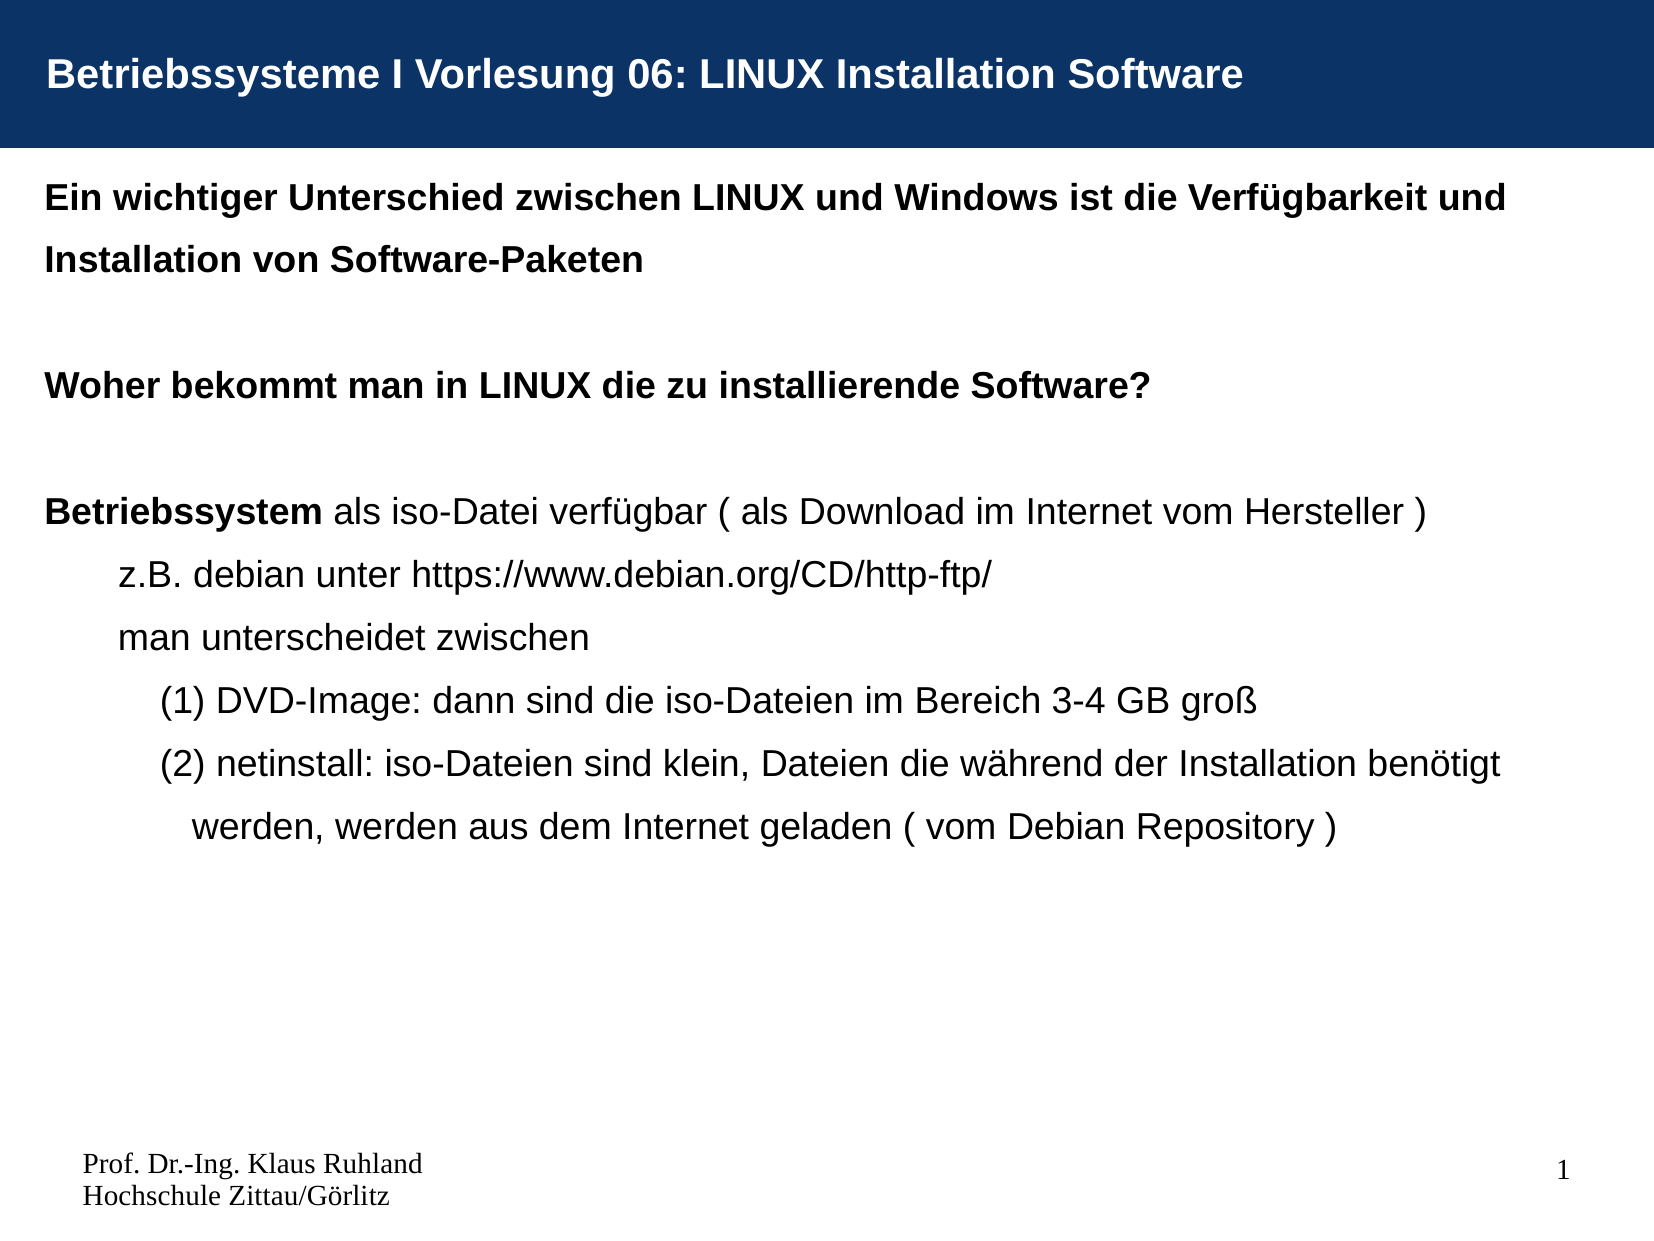

Ein wichtiger Unterschied zwischen LINUX und Windows ist die Verfügbarkeit und Installation von Software-Paketen
Woher bekommt man in LINUX die zu installierende Software?
Betriebssystem als iso-Datei verfügbar ( als Download im Internet vom Hersteller )
	z.B. debian unter https://www.debian.org/CD/http-ftp/
 man unterscheidet zwischen
 (1) DVD-Image: dann sind die iso-Dateien im Bereich 3-4 GB groß
	 (2) netinstall: iso-Dateien sind klein, Dateien die während der Installation benötigt 			werden, werden aus dem Internet geladen ( vom Debian Repository )
1